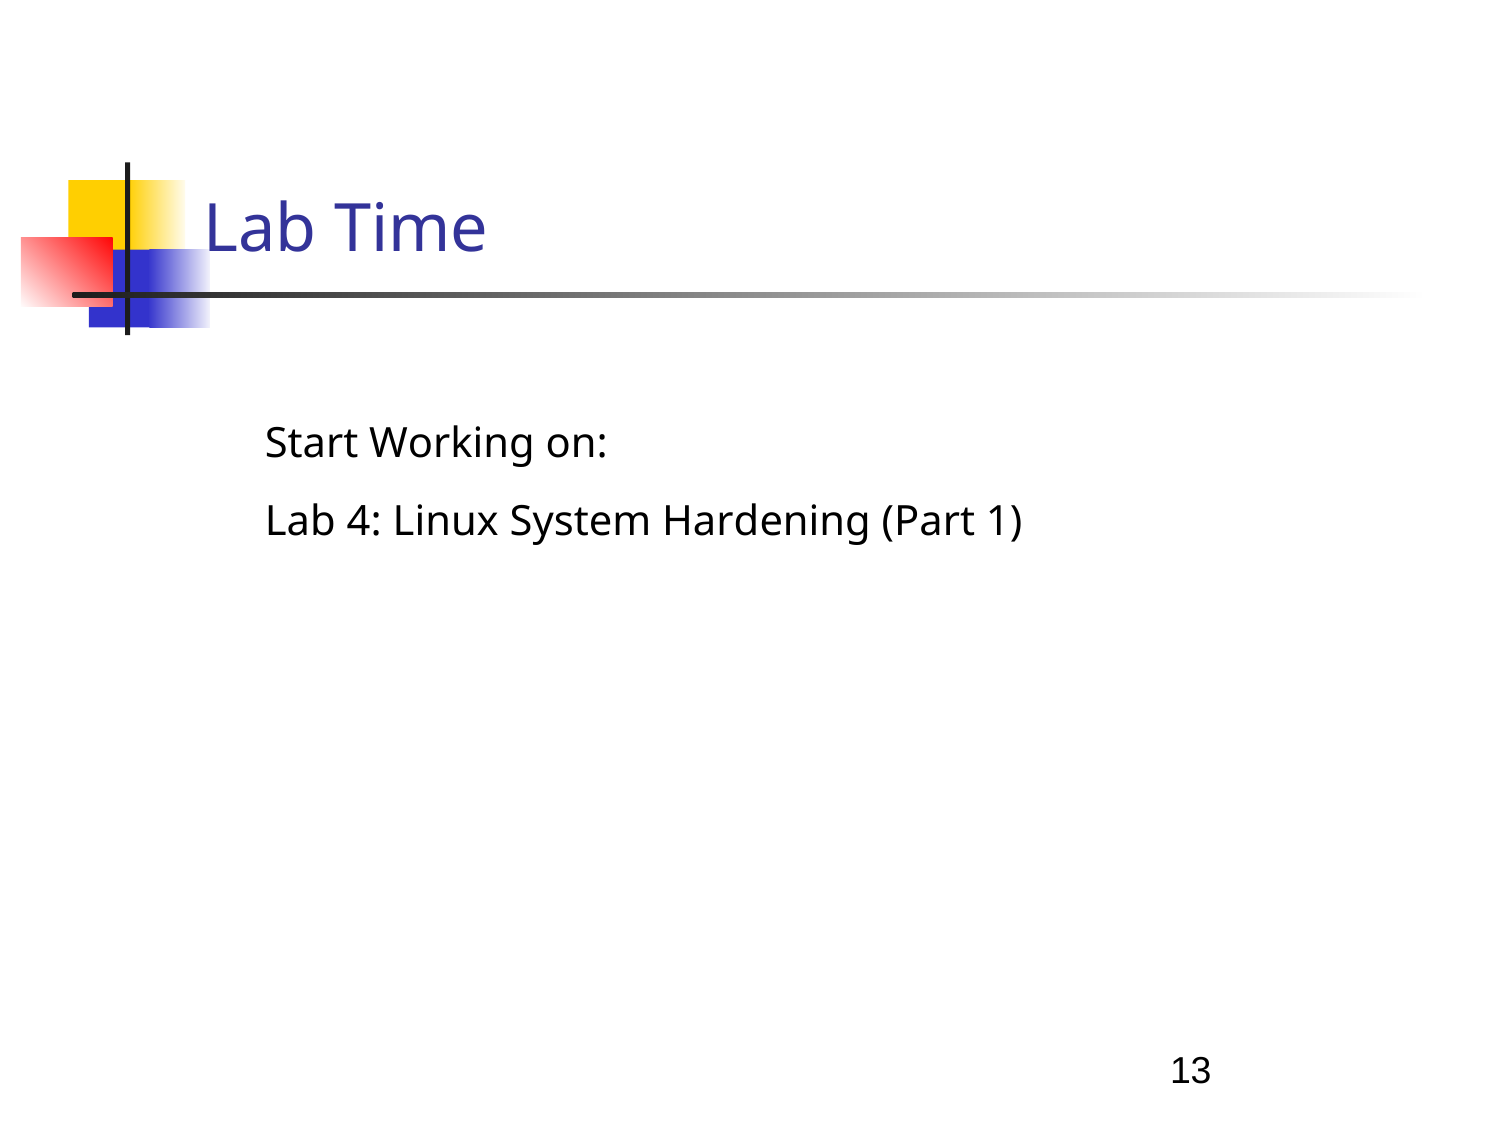

# Lab Time
Start Working on:
Lab 4: Linux System Hardening (Part 1)
13